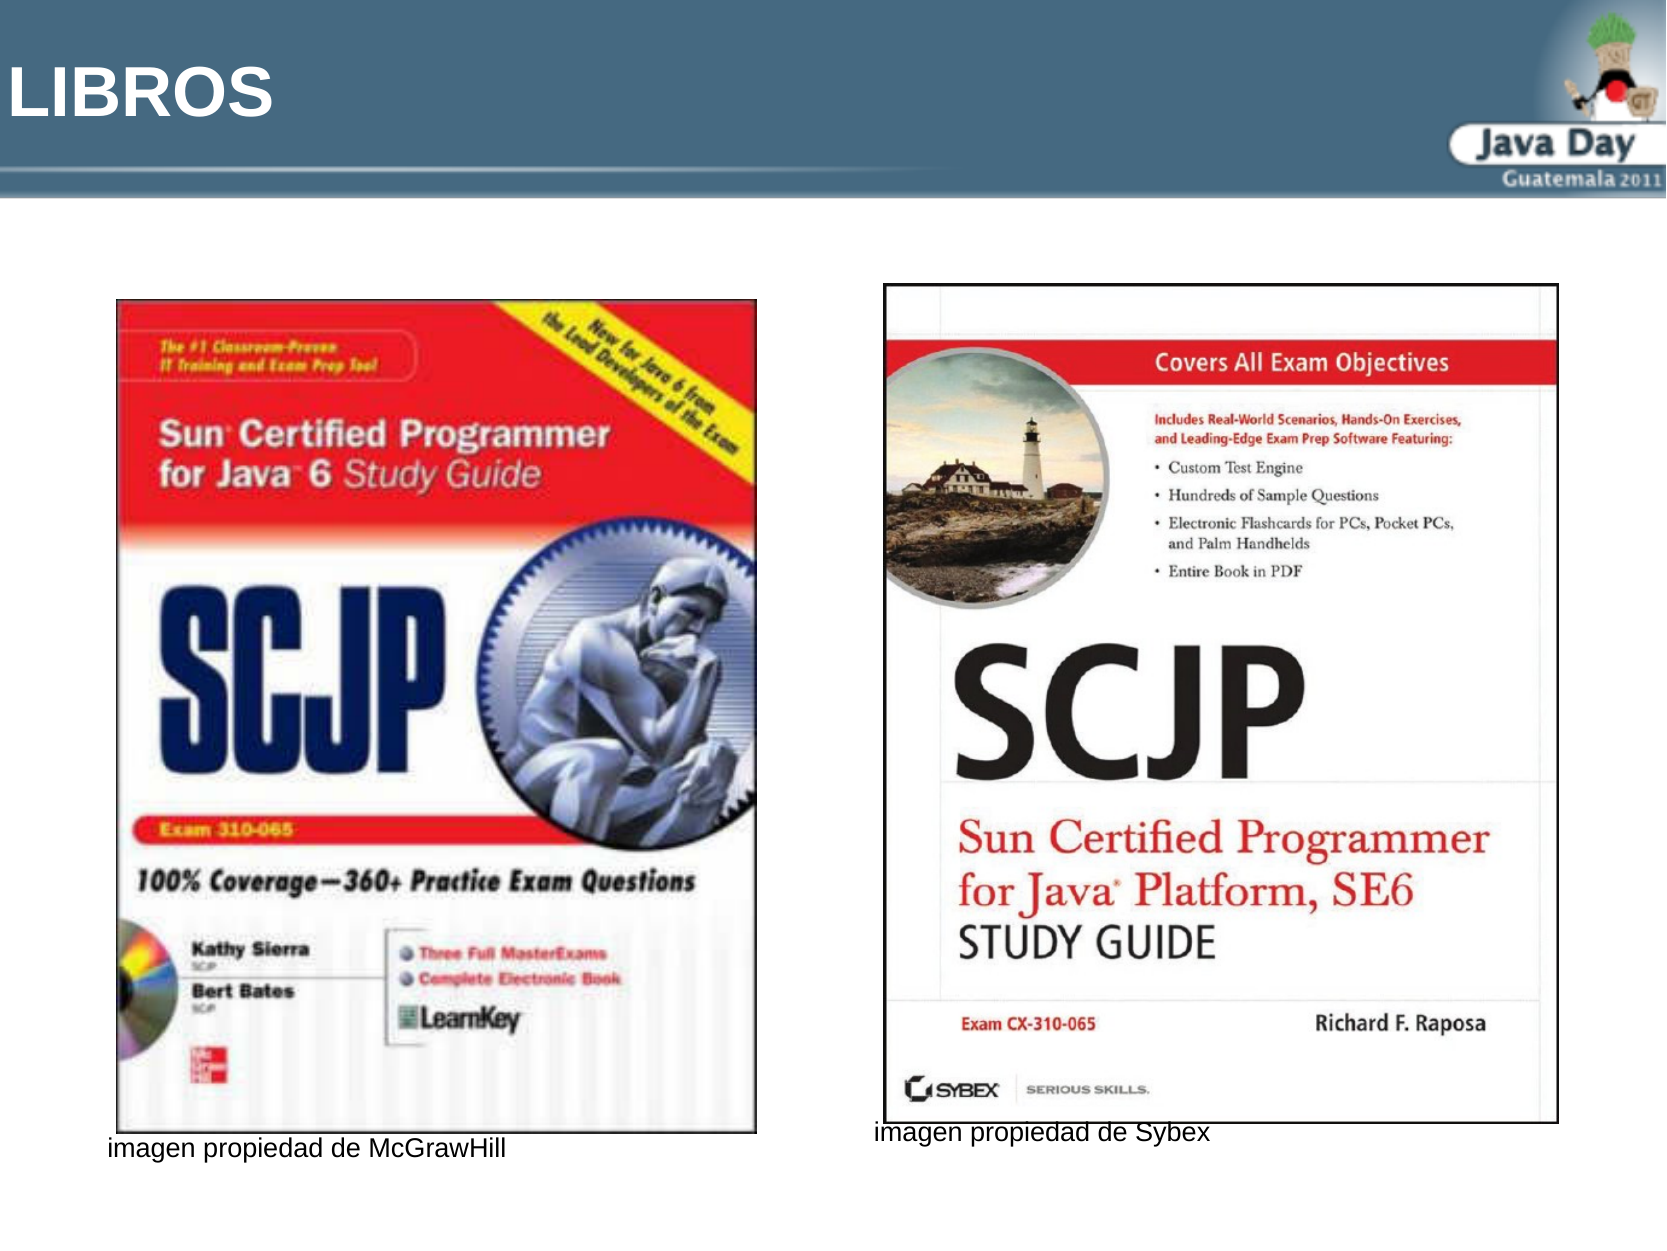

LIBROS
imagen propiedad de Sybex
imagen propiedad de McGrawHill